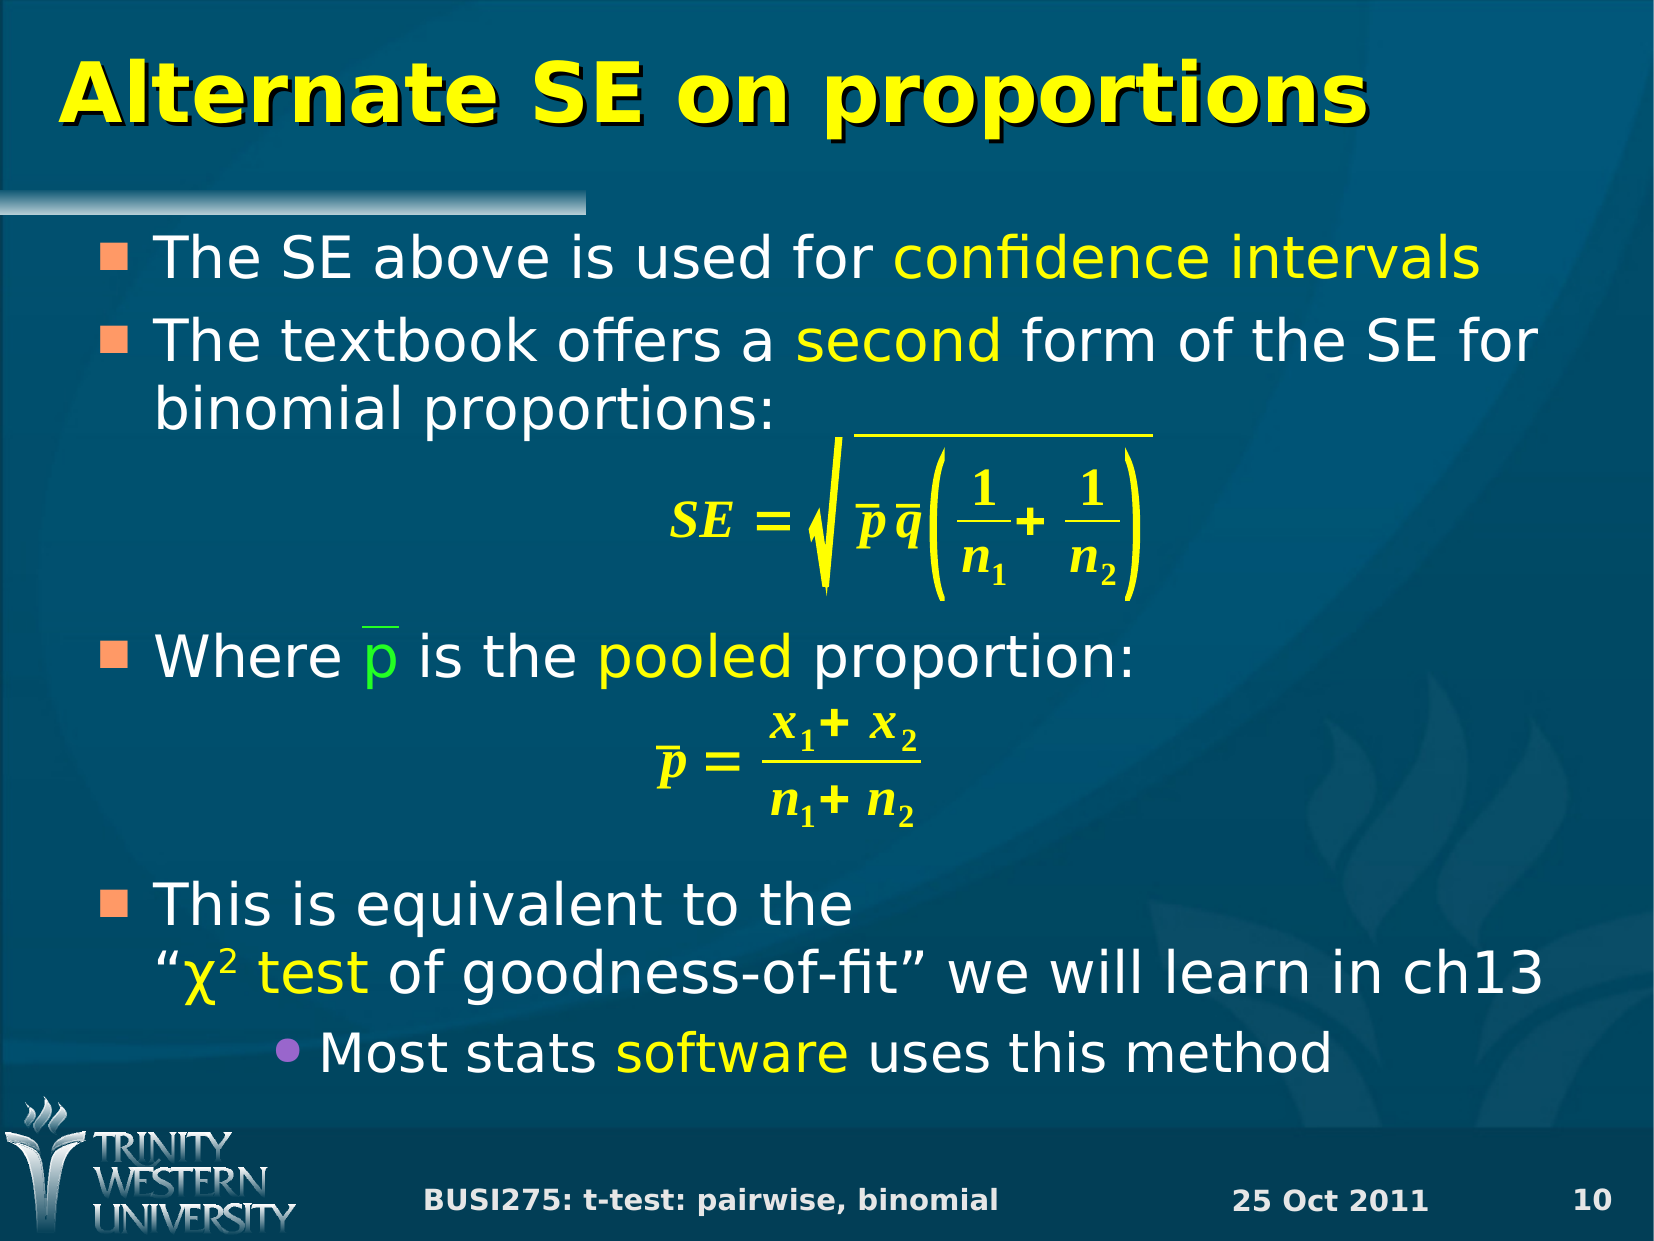

# Alternate SE on proportions
The SE above is used for confidence intervals
The textbook offers a second form of the SE for binomial proportions:
Where p is the pooled proportion:
This is equivalent to the
“χ2 test of goodness-of-fit” we will learn in ch13
Most stats software uses this method
BUSI275: t-test: pairwise, binomial
25 Oct 2011
10